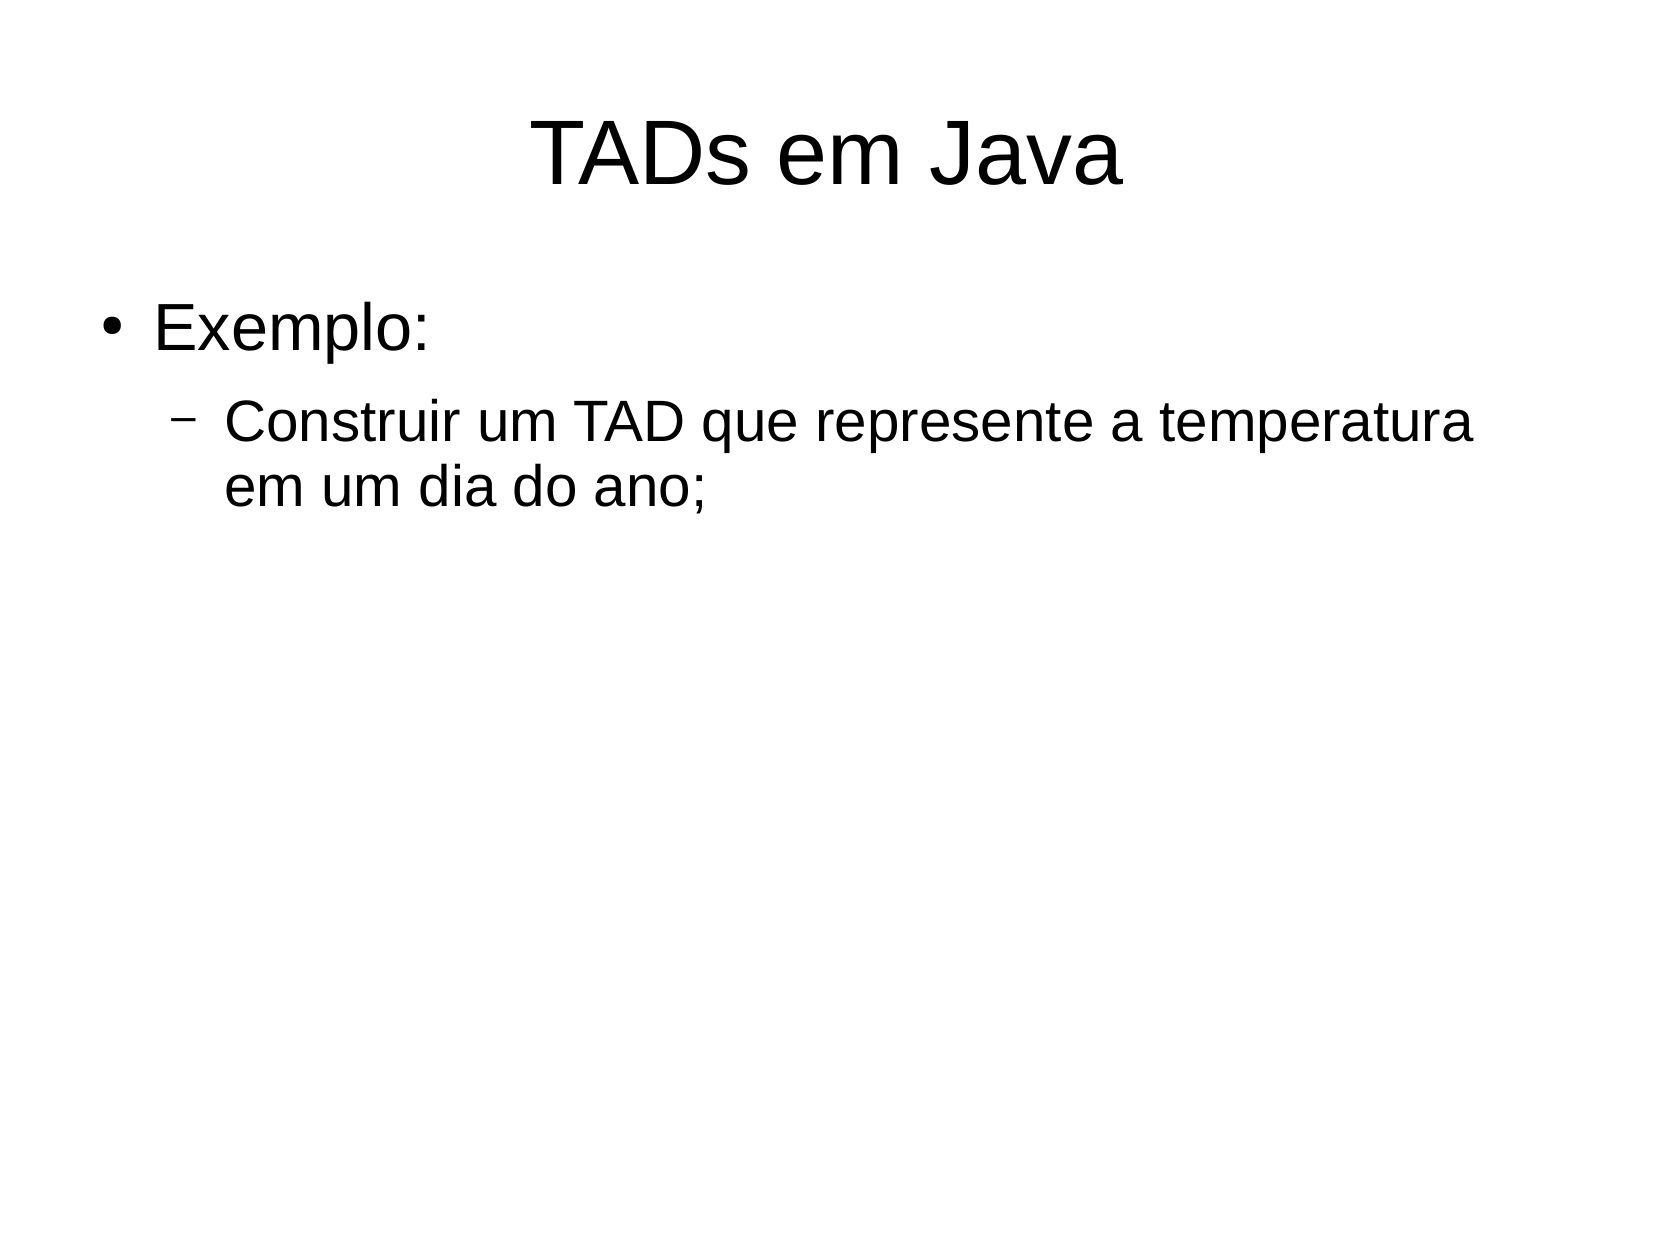

# TADs em Java
Exemplo:
Construir um TAD que represente a temperatura em um dia do ano;